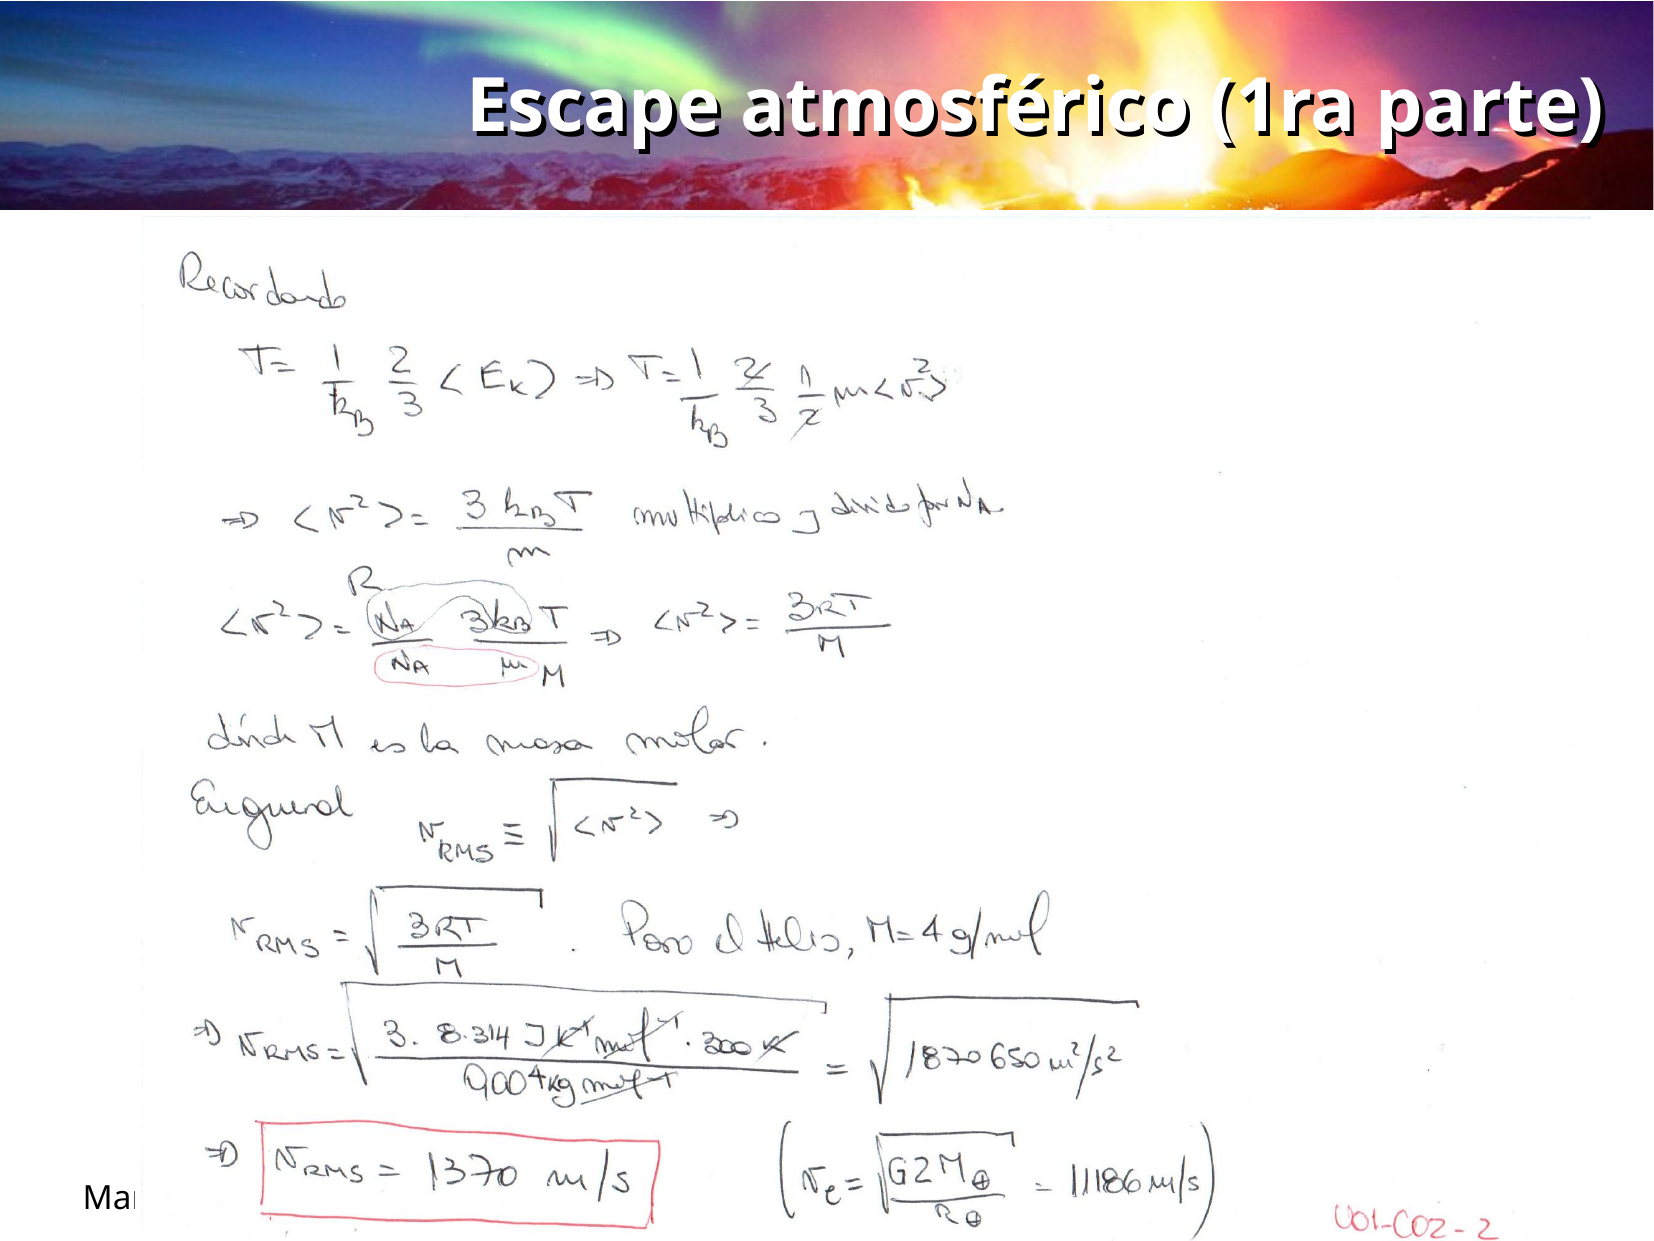

# Escape atmosférico (1ra parte)
Mar 15, 2018
H. Asorey - F3B 2018
33